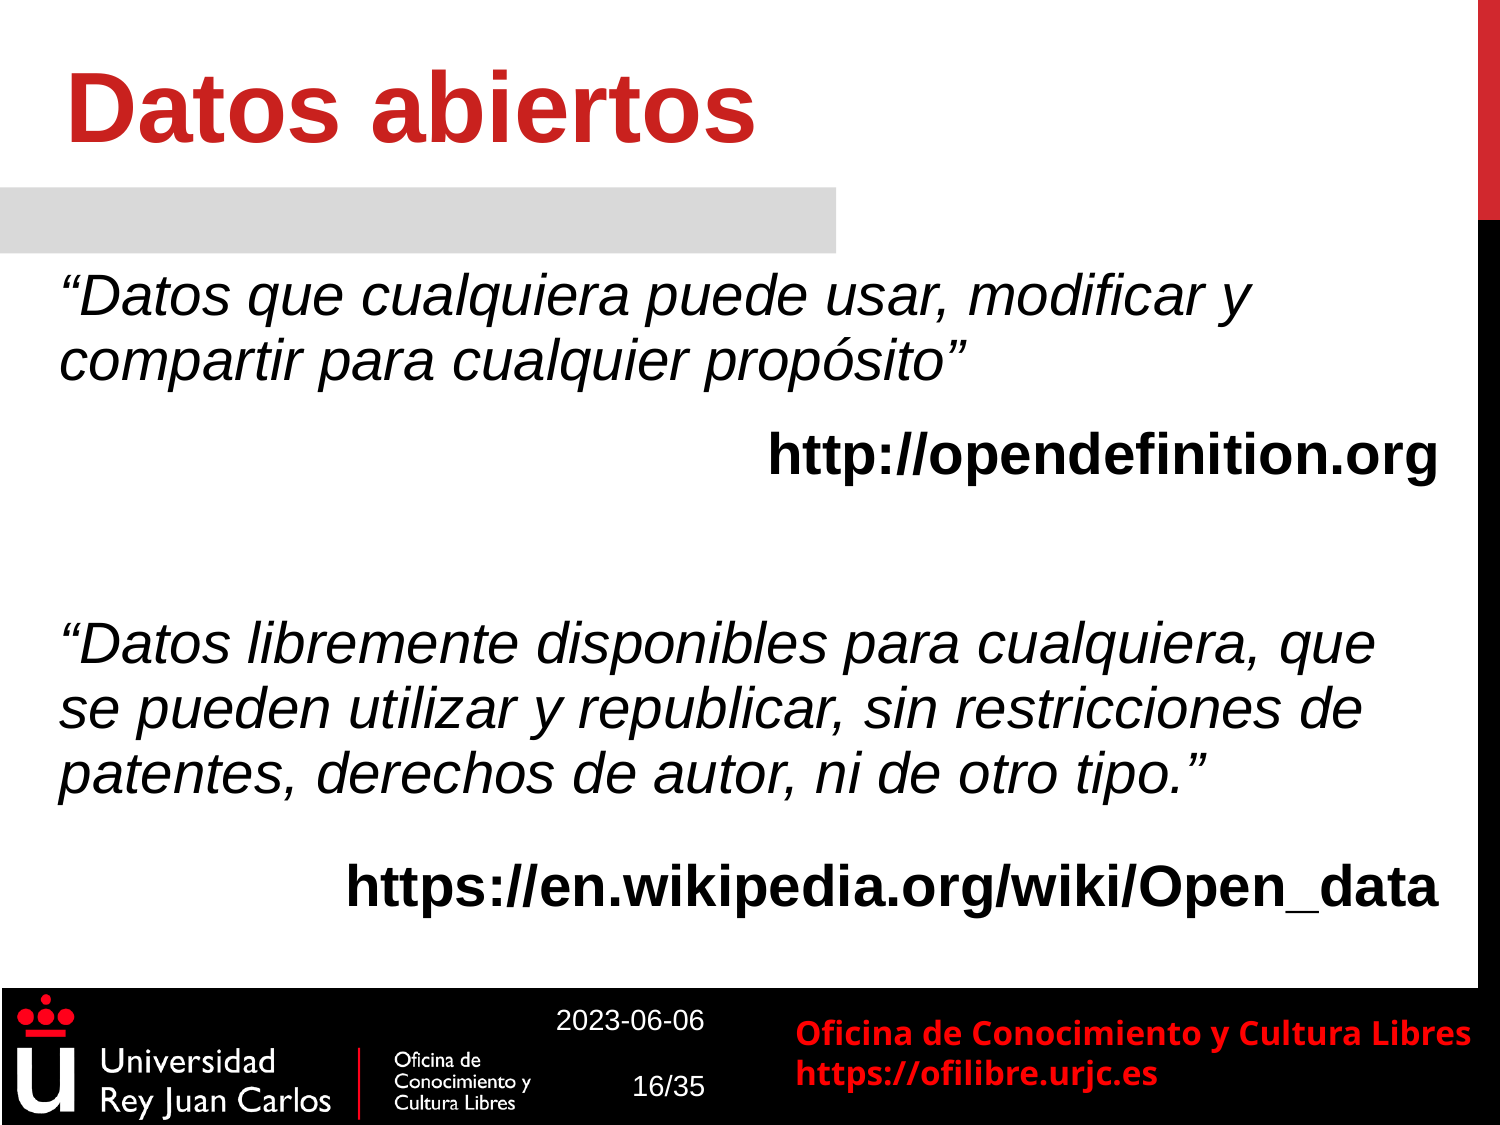

#
Datos abiertos
“Datos que cualquiera puede usar, modificar y compartir para cualquier propósito”
http://opendefinition.org
“Datos libremente disponibles para cualquiera, que se pueden utilizar y republicar, sin restricciones de patentes, derechos de autor, ni de otro tipo.”
https://en.wikipedia.org/wiki/Open_data